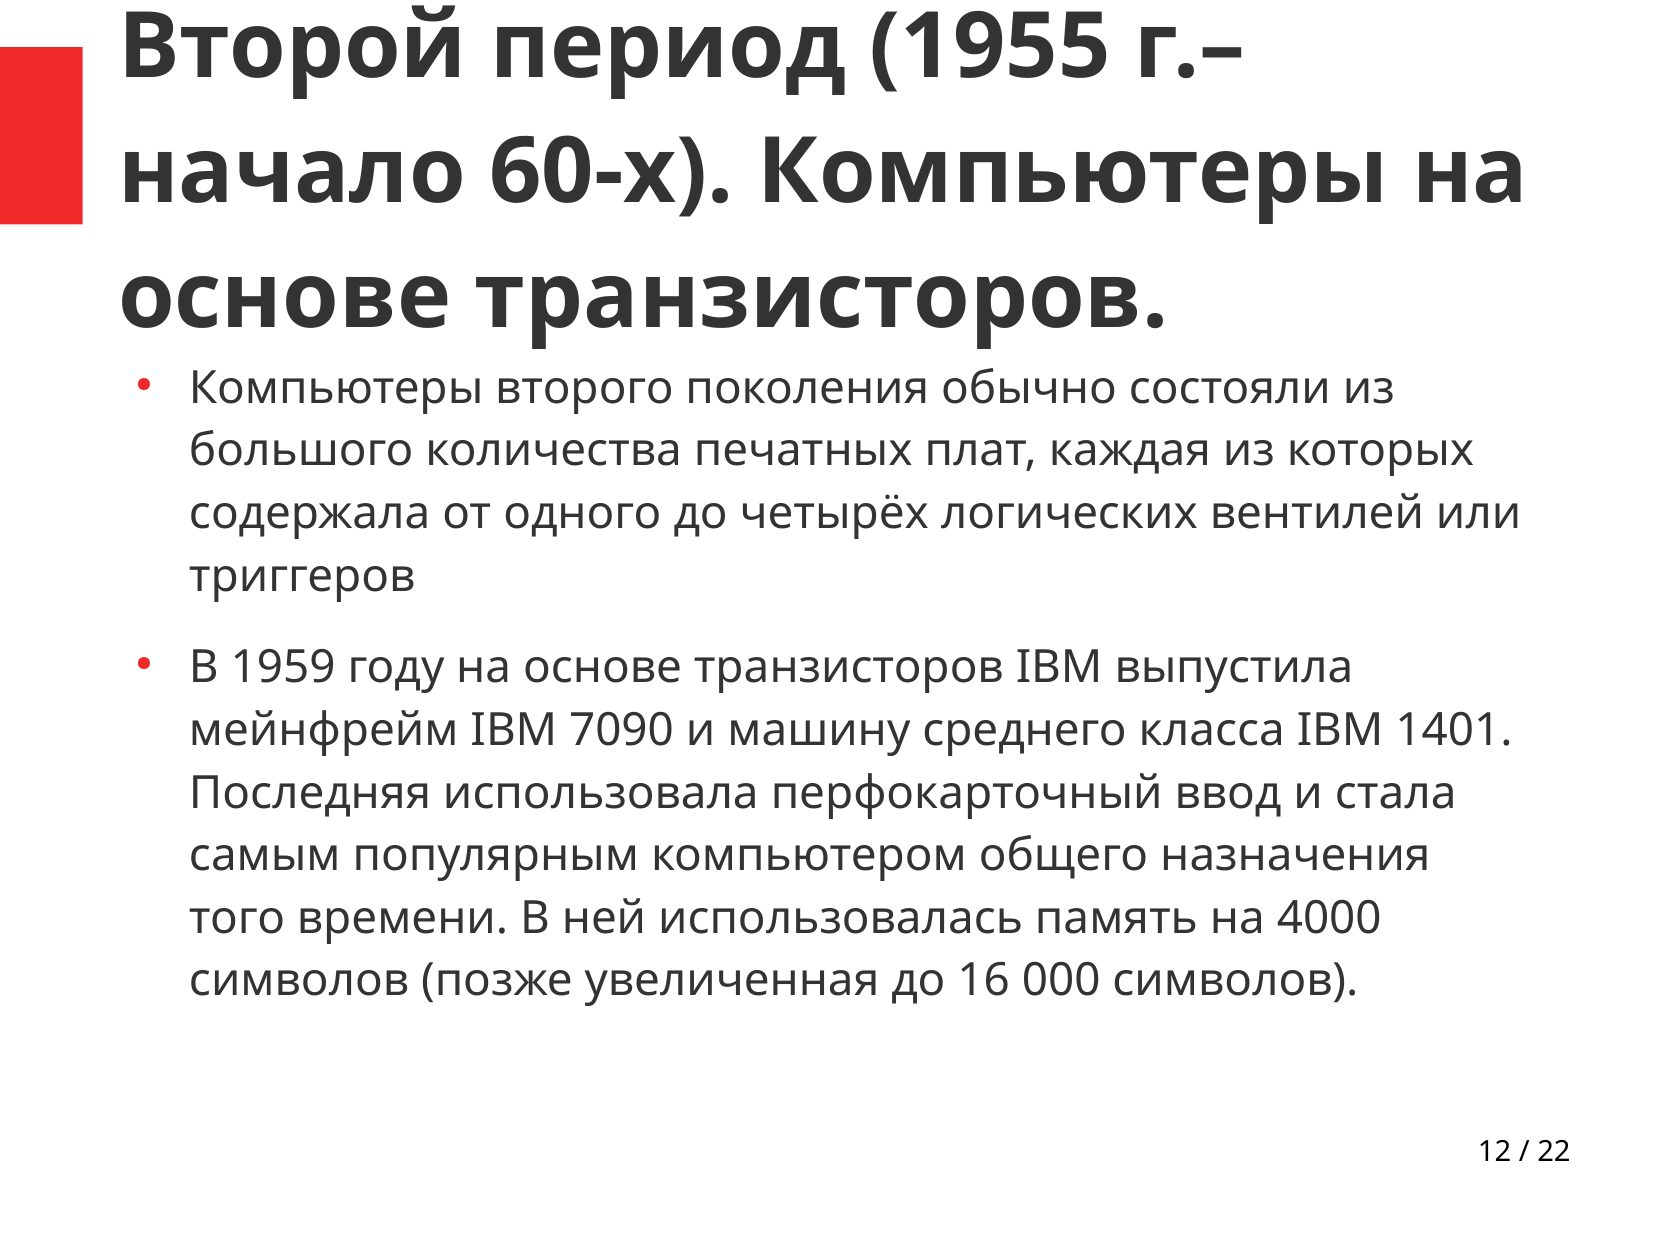

# Второй период (1955 г.–начало 60-х). Компьютеры на основе транзисторов.
Компьютеры второго поколения обычно состояли из большого количества печатных плат, каждая из которых содержала от одного до четырёх логических вентилей или триггеров
В 1959 году на основе транзисторов IBM выпустила мейнфрейм IBM 7090 и машину среднего класса IBM 1401. Последняя использовала перфокарточный ввод и стала самым популярным компьютером общего назначения того времени. В ней использовалась память на 4000 символов (позже увеличенная до 16 000 символов).
12